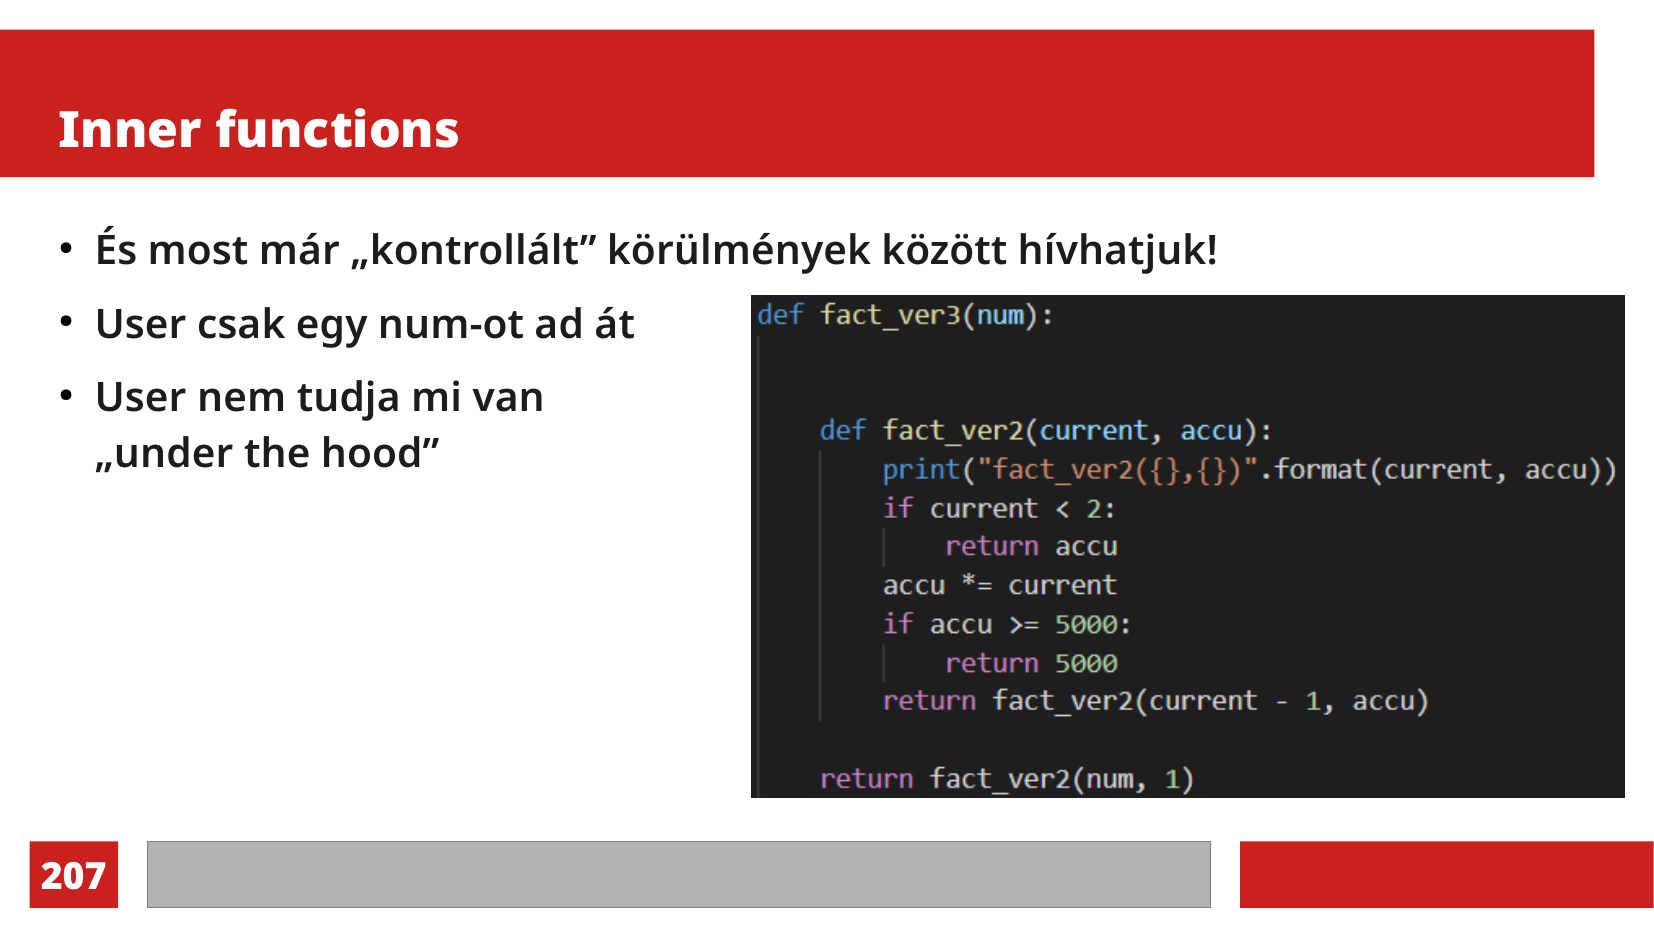

# Inner functions
És most már „kontrollált” körülmények között hívhatjuk!
User csak egy num-ot ad át
User nem tudja mi van
„under the hood”
207